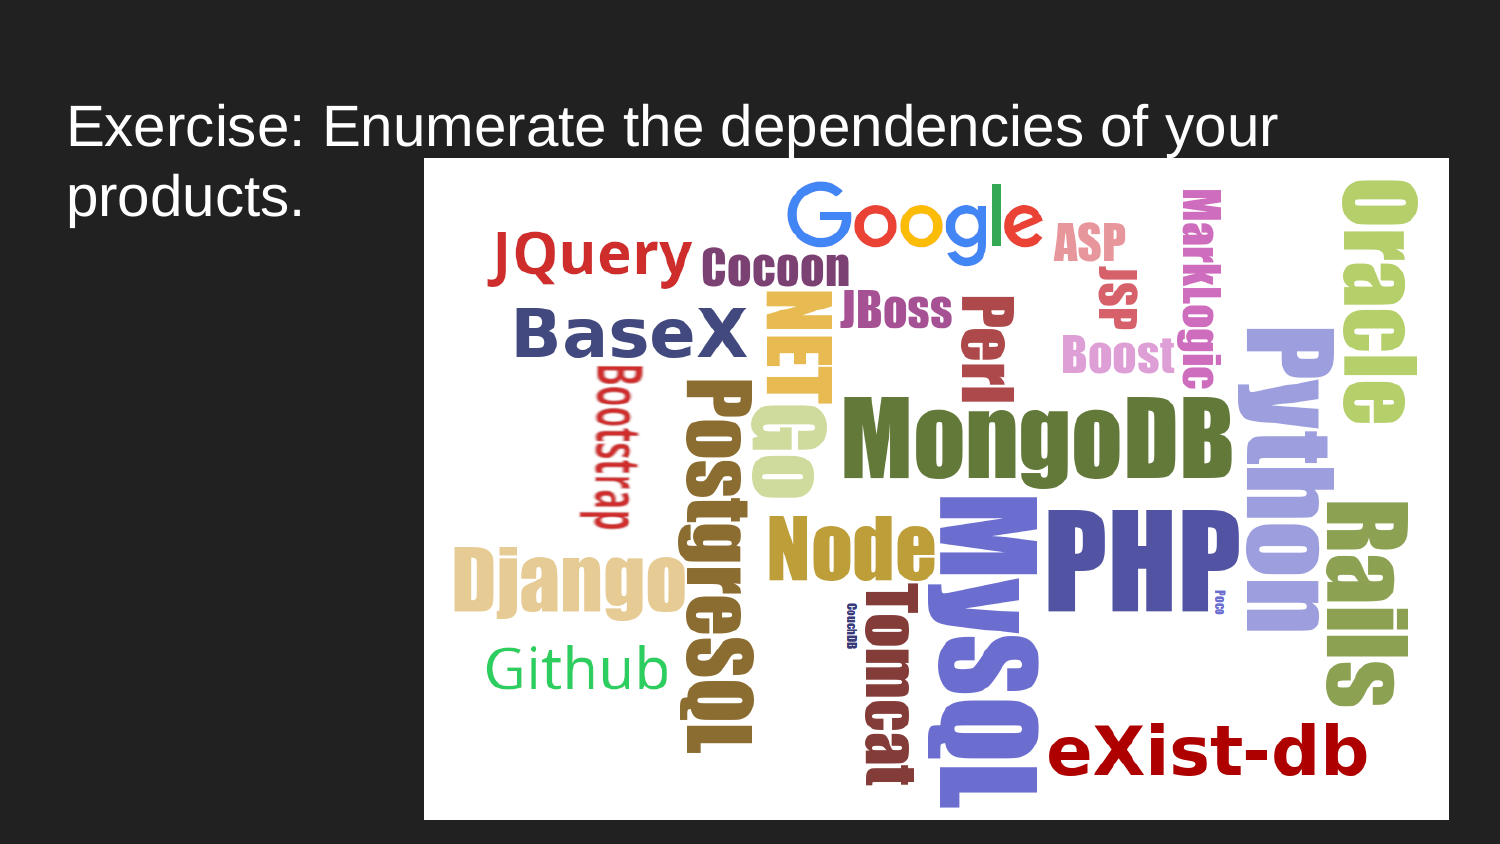

# Exercise: Enumerate the dependencies of your products.